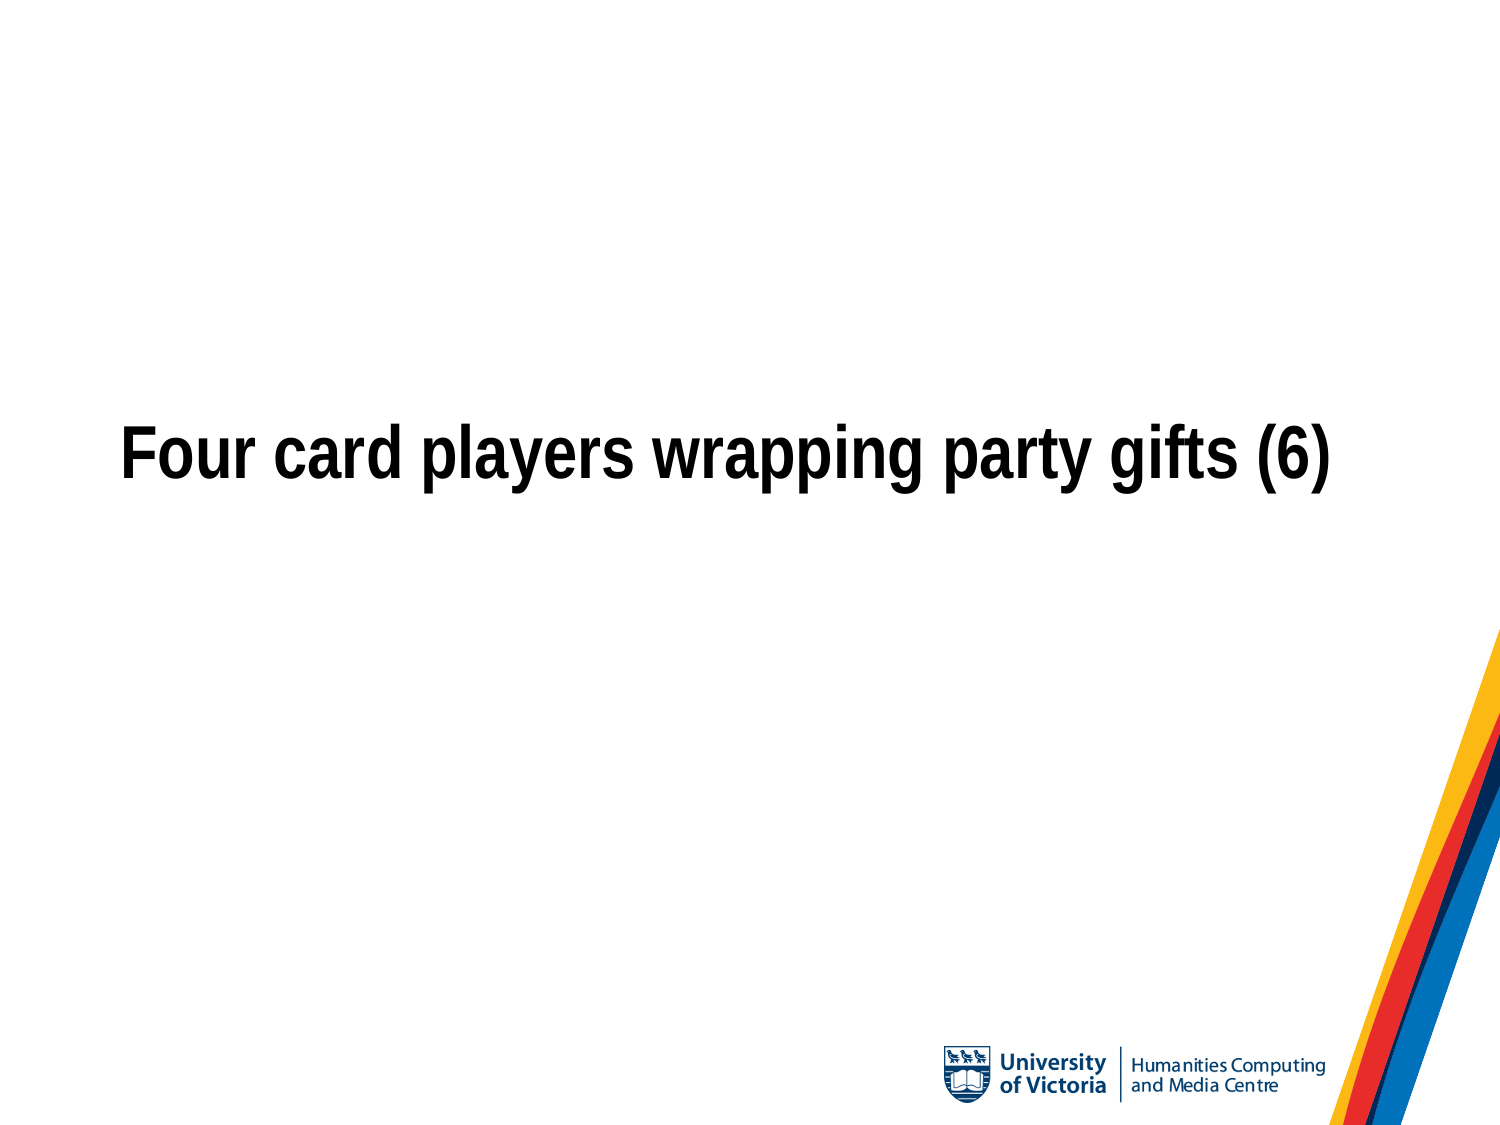

# Four card players wrapping party gifts (6)